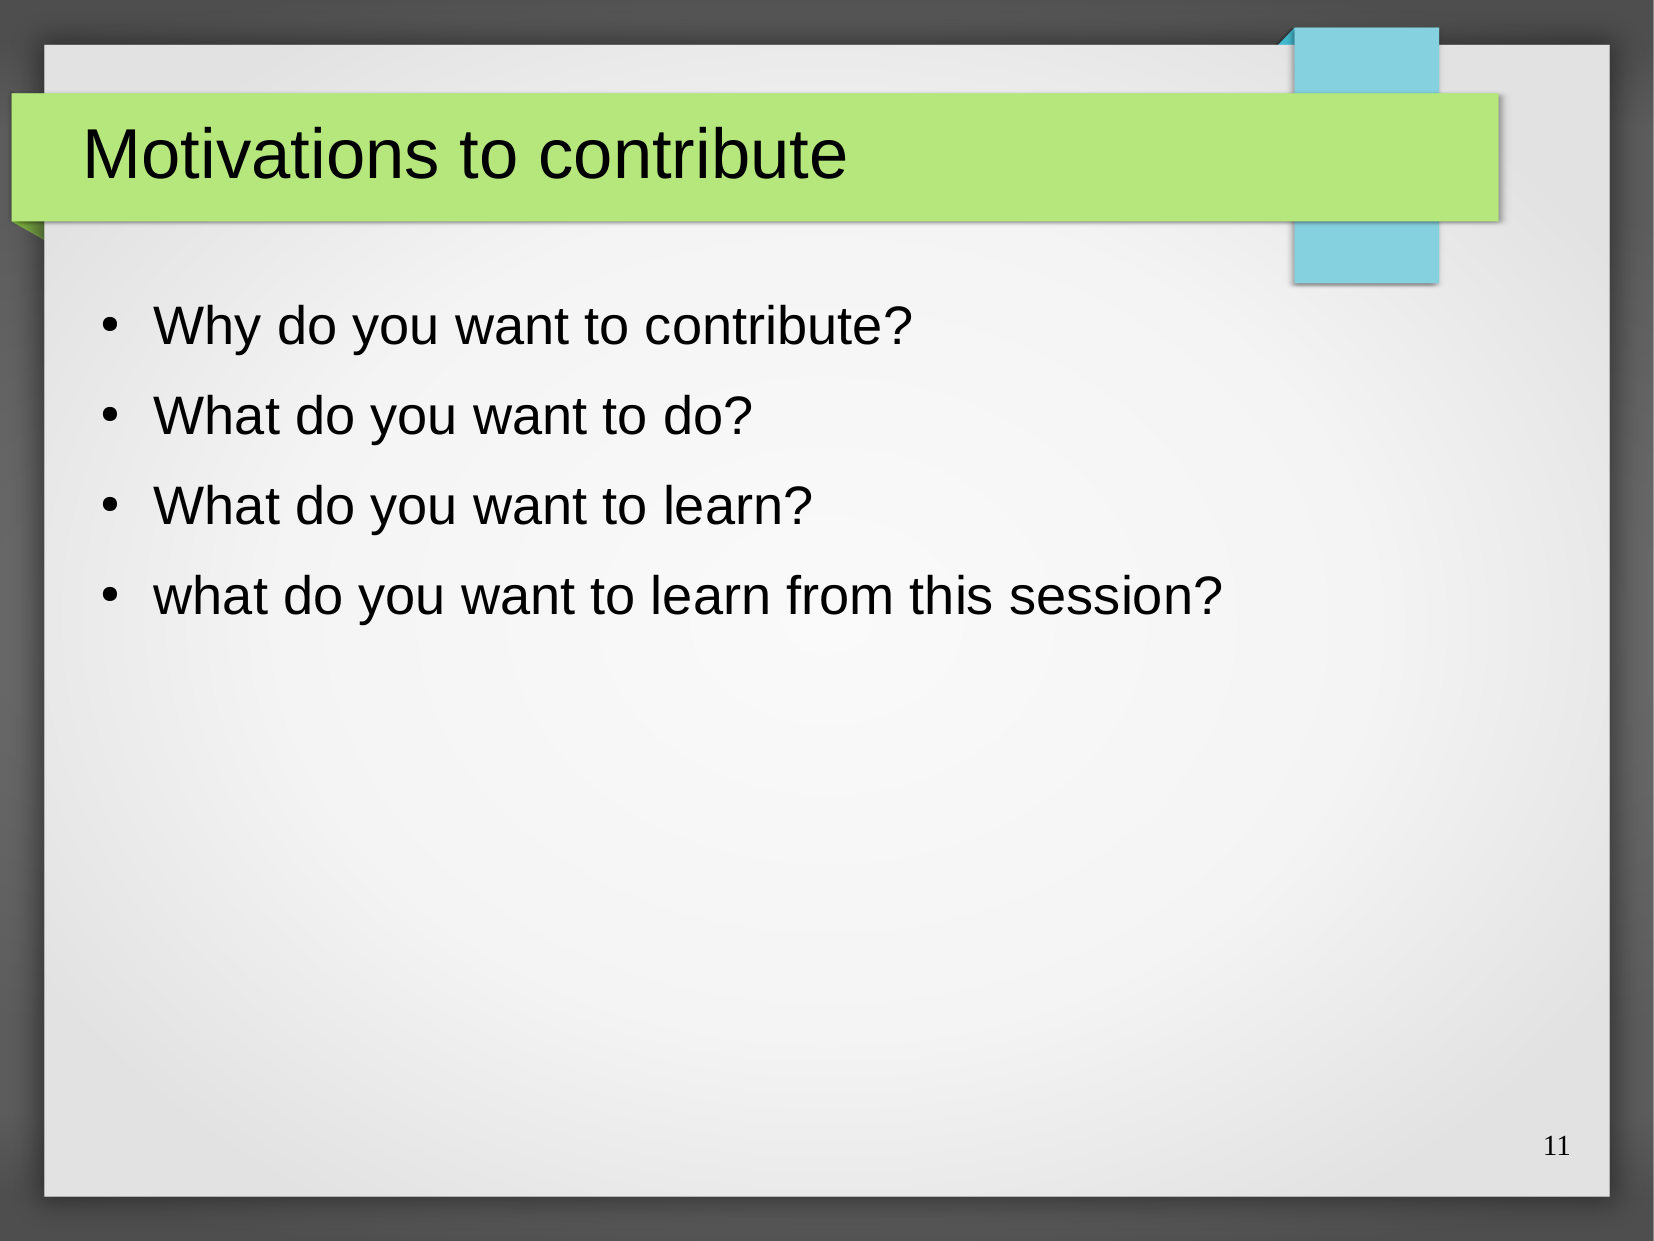

# Motivations to contribute
Why do you want to contribute?
What do you want to do?
What do you want to learn?
what do you want to learn from this session?
11